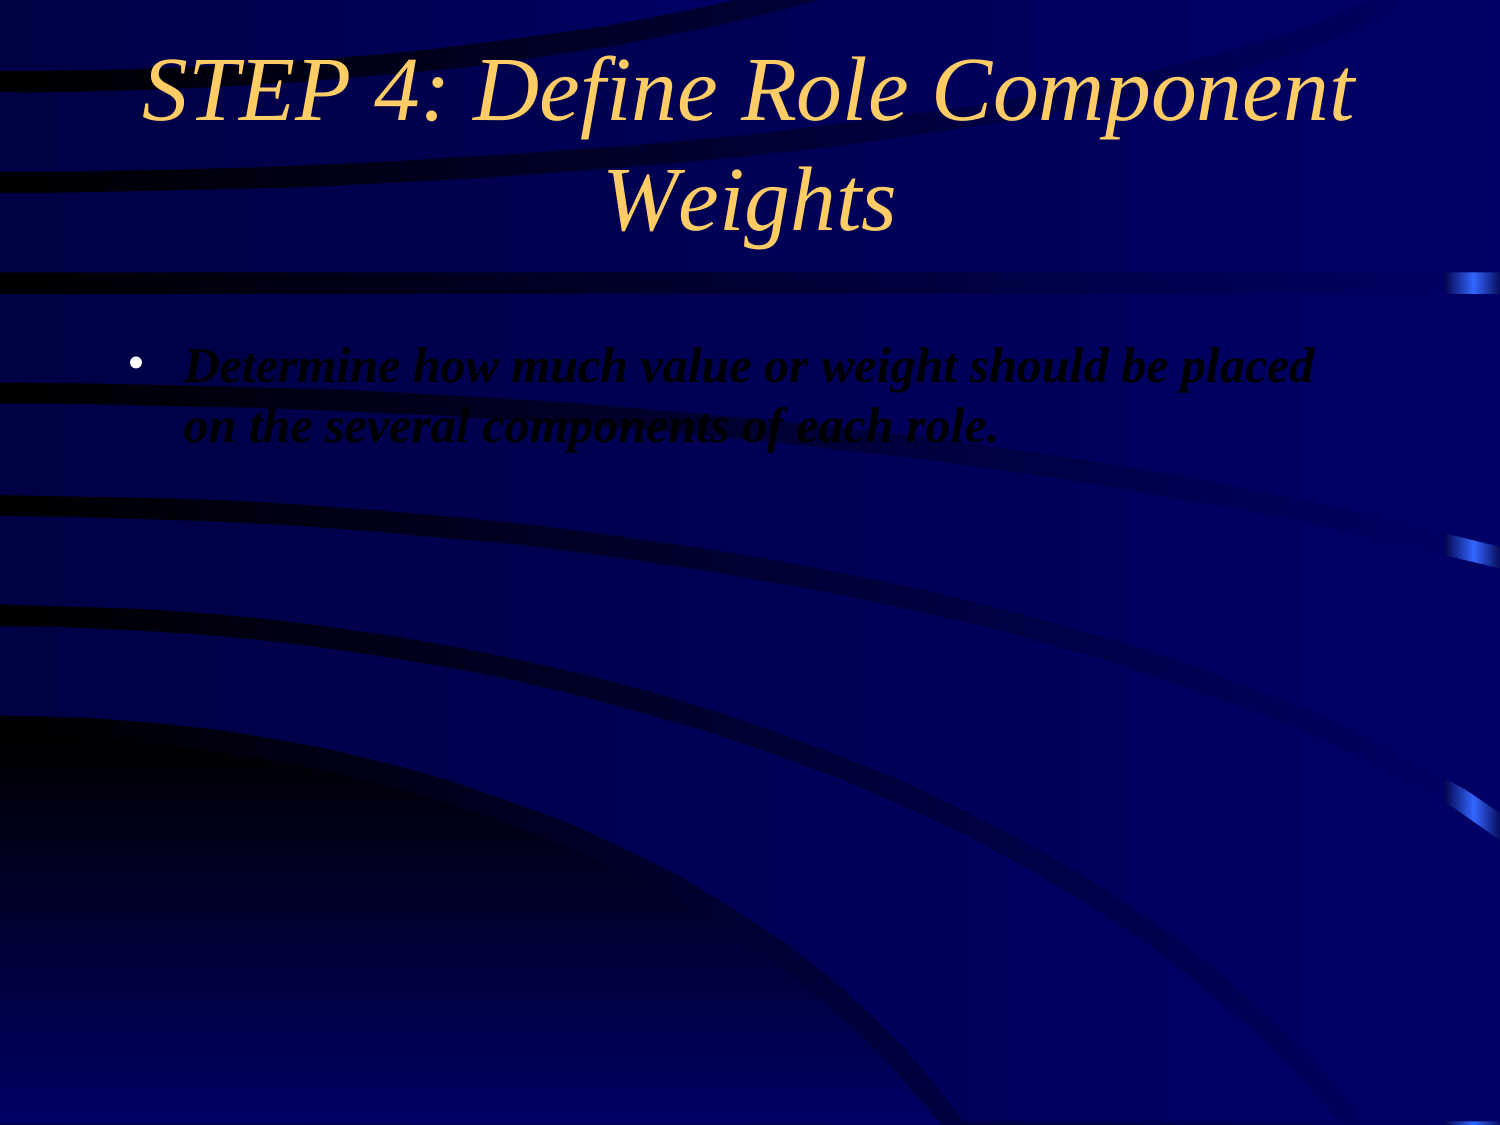

# STEP 4: Define Role Component Weights
Determine how much value or weight should be placed on the several components of each role.